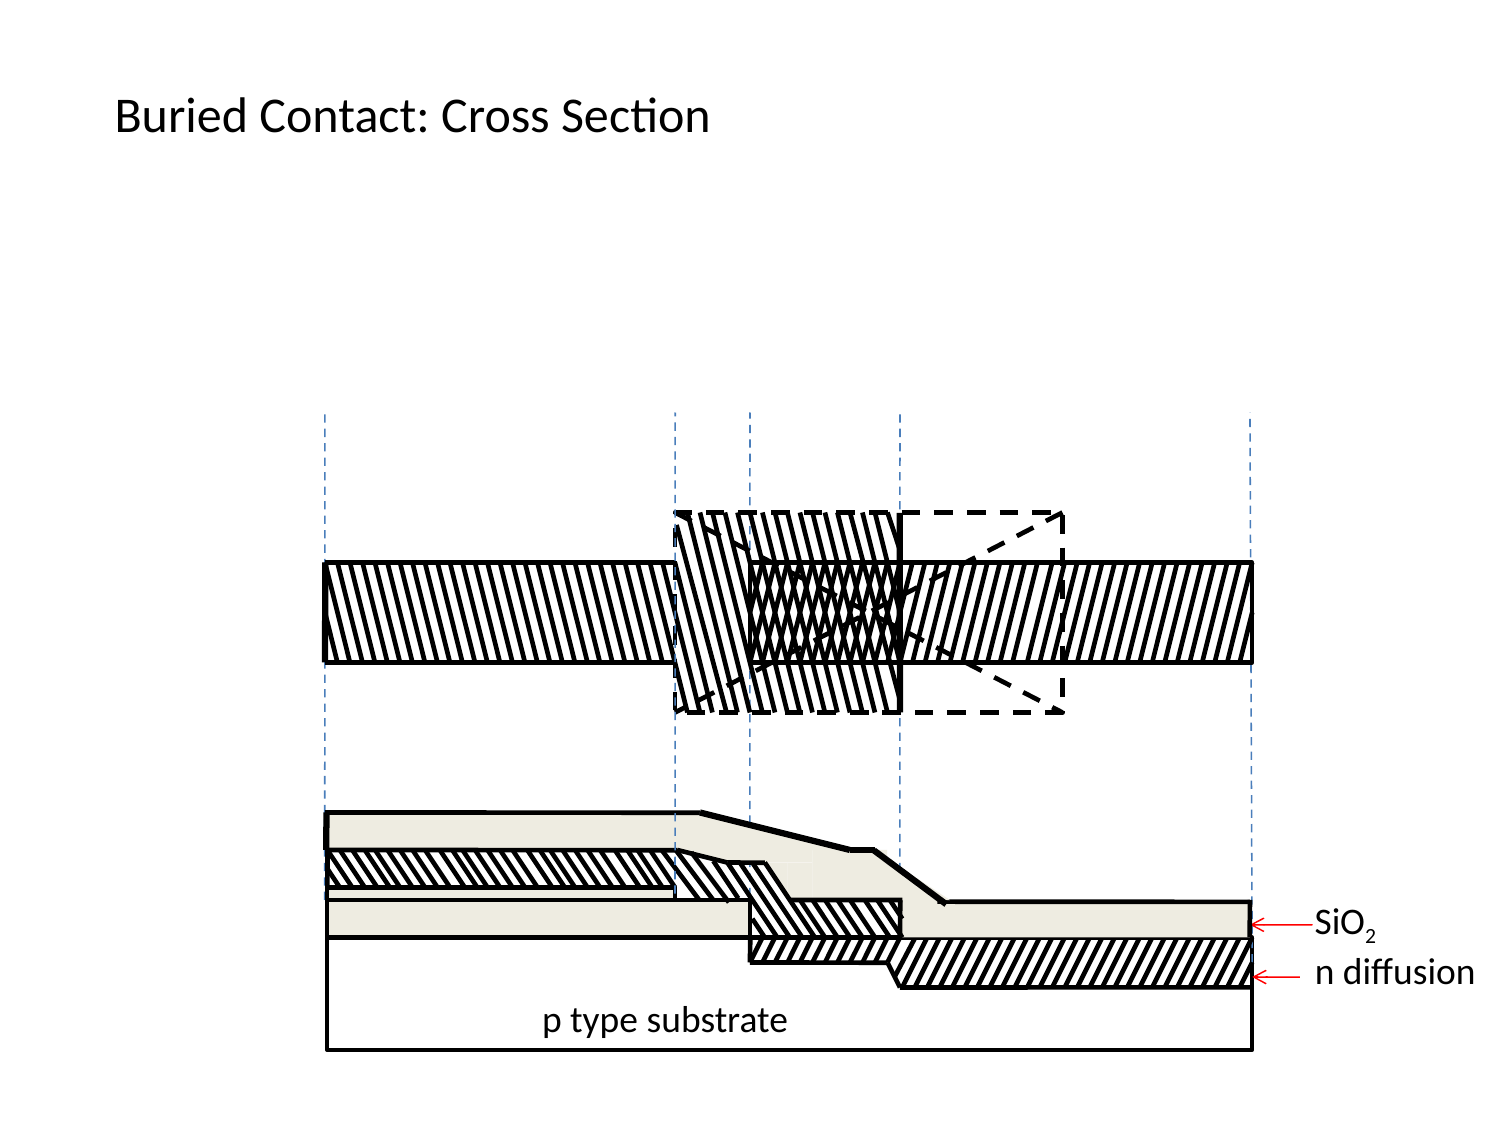

Buried Contact: Cross Section
SiO2
n diffusion
p type substrate